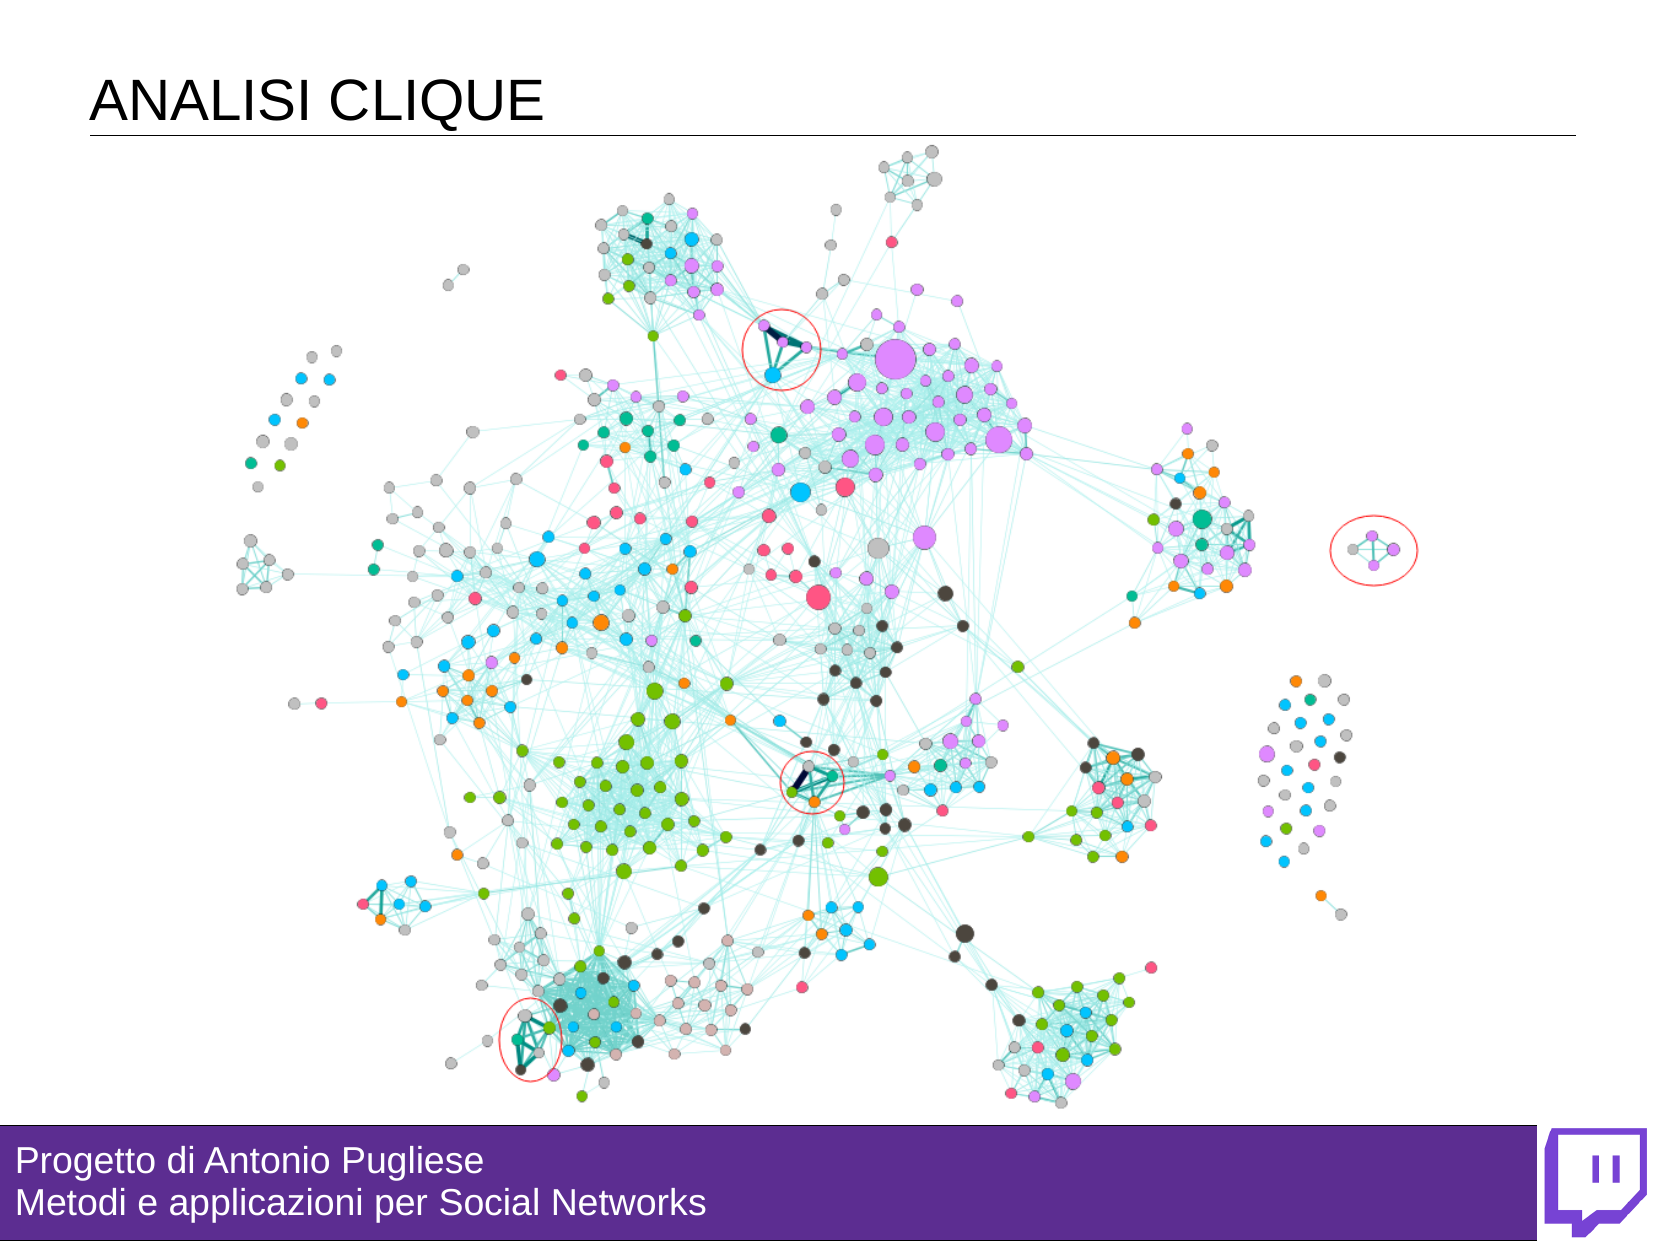

ANALISI CLIQUE
Progetto di Antonio Pugliese
Metodi e applicazioni per Social Networks